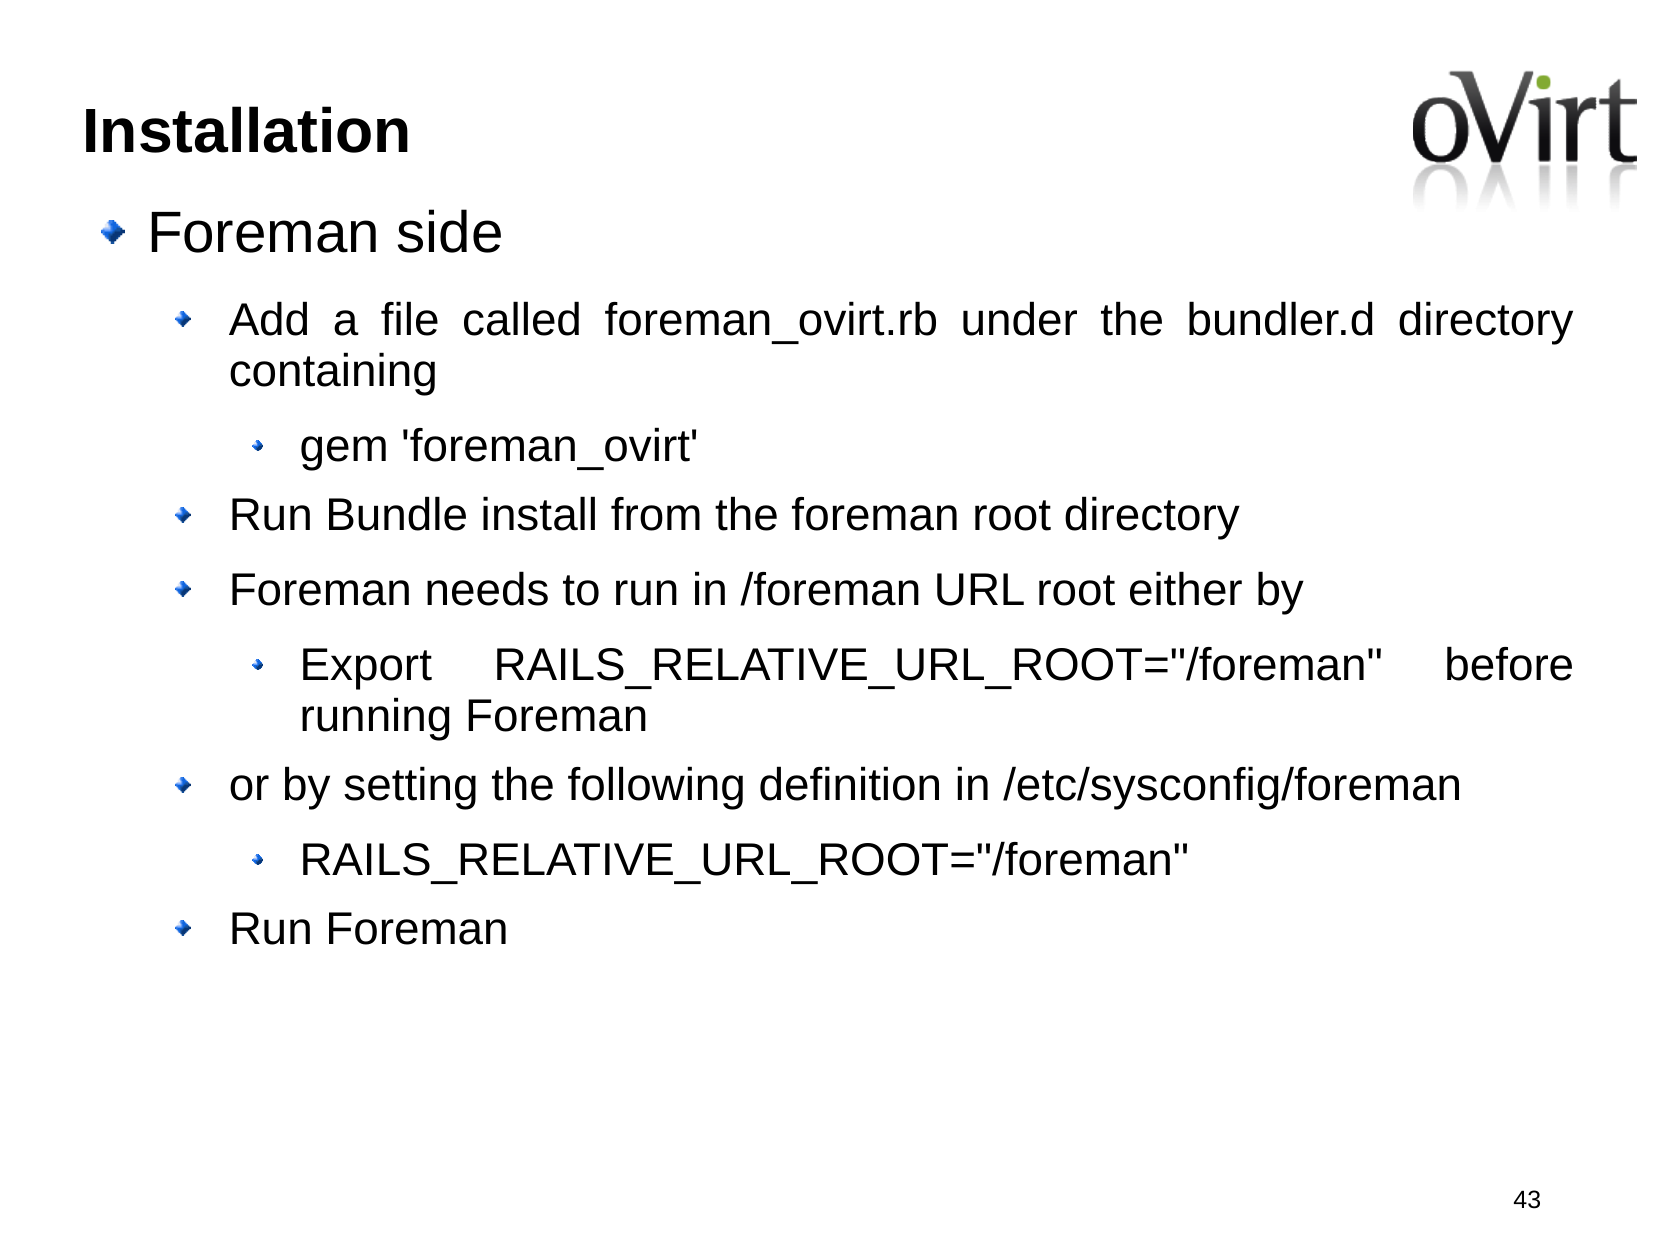

# Installation
Foreman side
Add a file called foreman_ovirt.rb under the bundler.d directory containing
gem 'foreman_ovirt'
Run Bundle install from the foreman root directory
Foreman needs to run in /foreman URL root either by
Export RAILS_RELATIVE_URL_ROOT="/foreman" before running Foreman
or by setting the following definition in /etc/sysconfig/foreman
RAILS_RELATIVE_URL_ROOT="/foreman"
Run Foreman